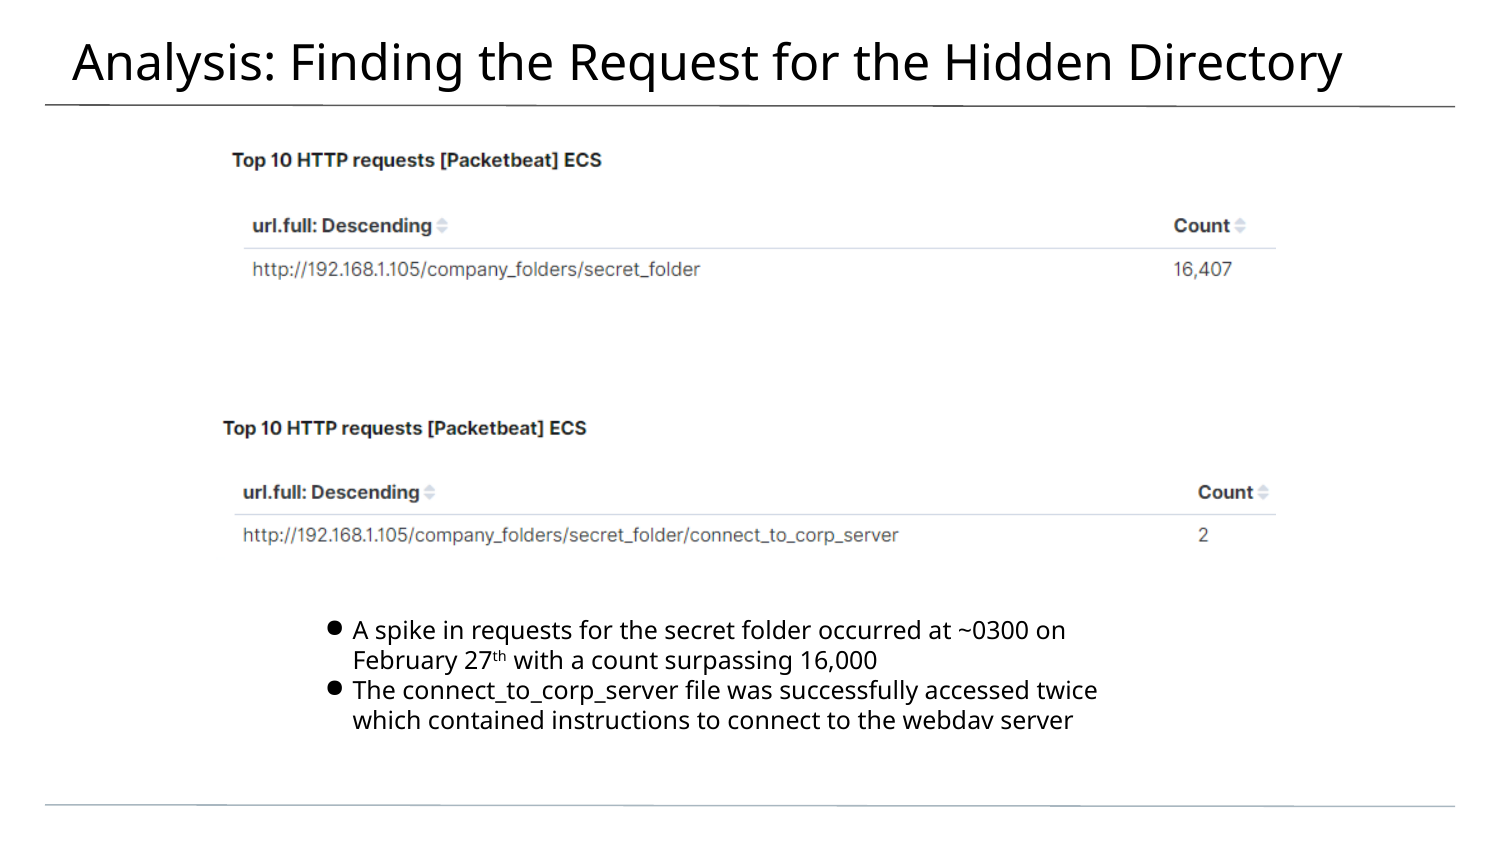

# Analysis: Finding the Request for the Hidden Directory
A spike in requests for the secret folder occurred at ~0300 on February 27th with a count surpassing 16,000
The connect_to_corp_server file was successfully accessed twice which contained instructions to connect to the webdav server